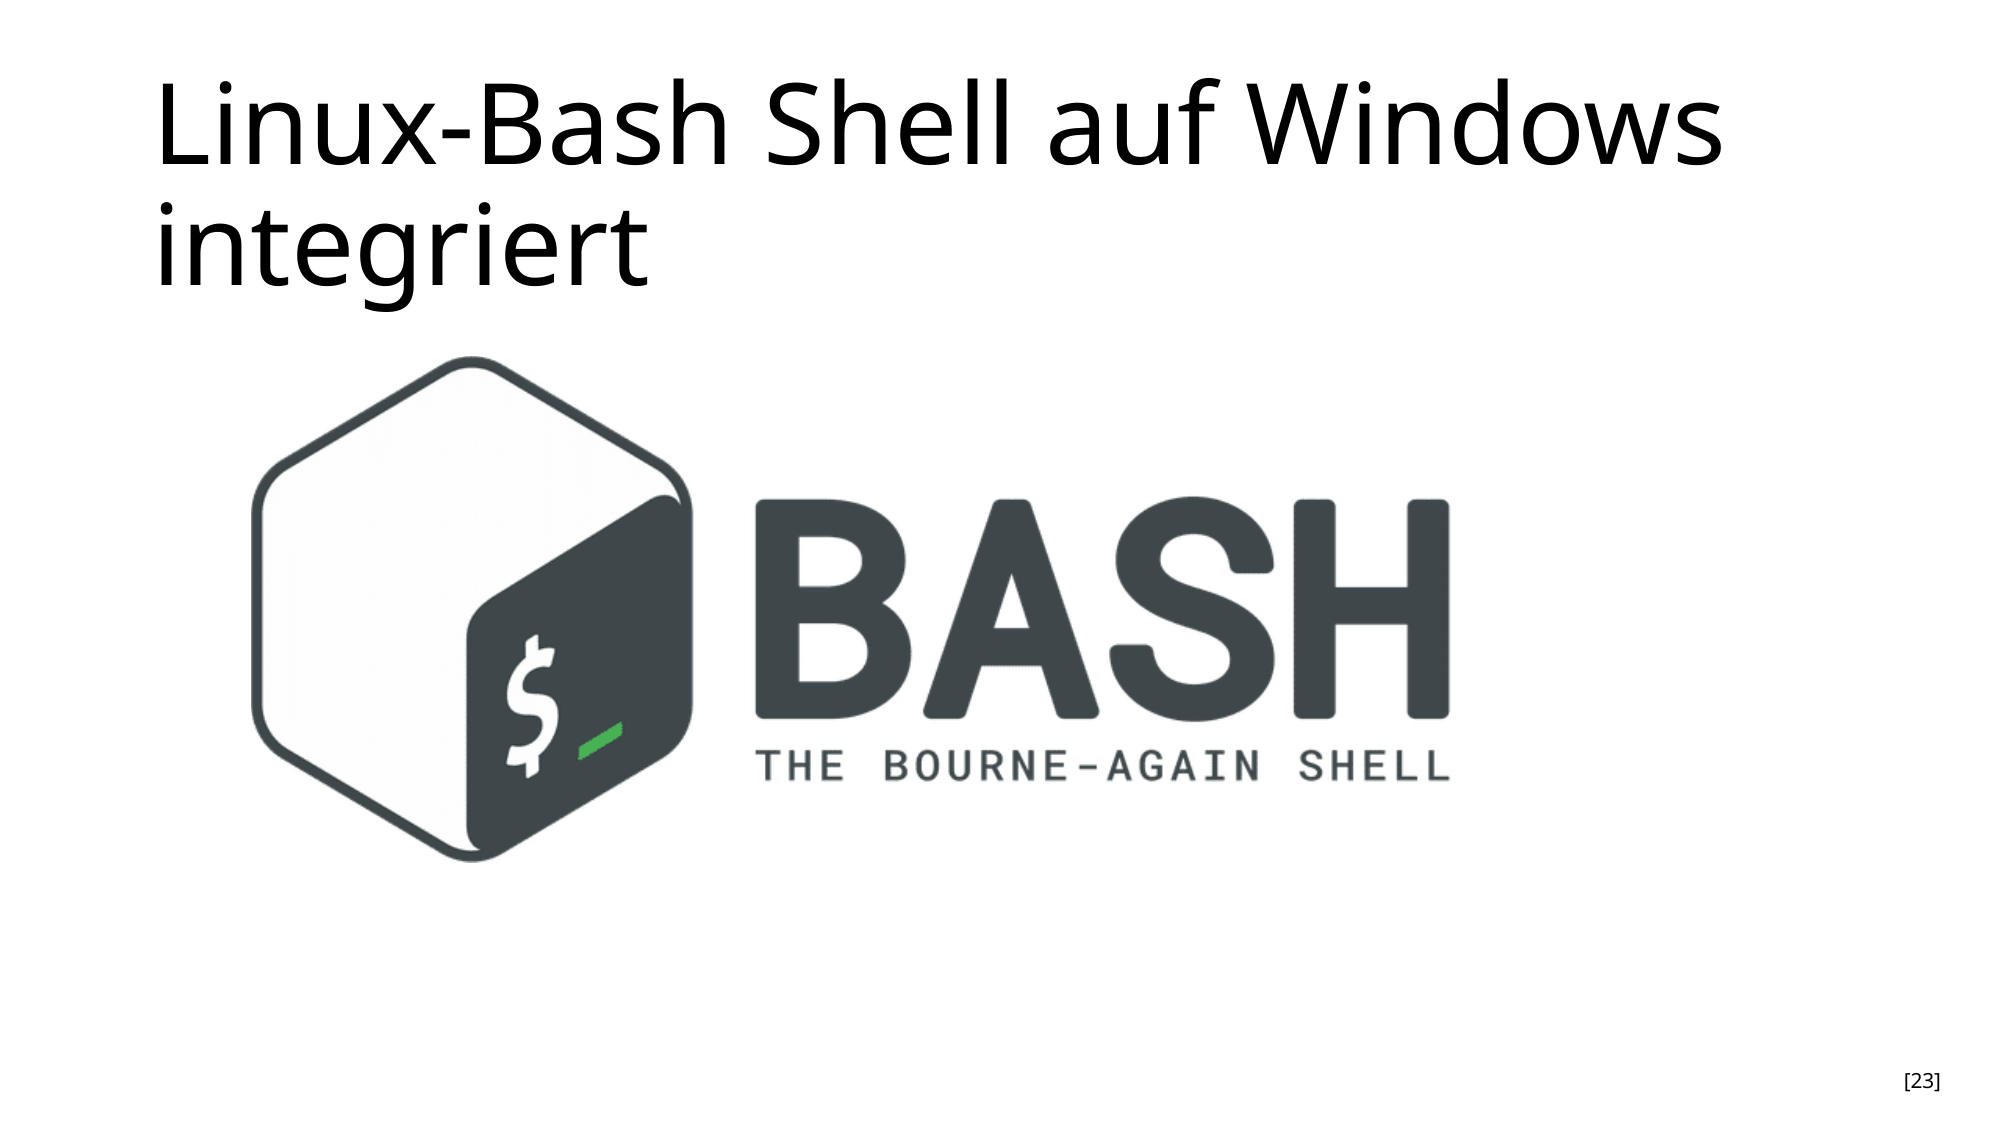

# Linux-Bash Shell auf Windows integriert
[23]